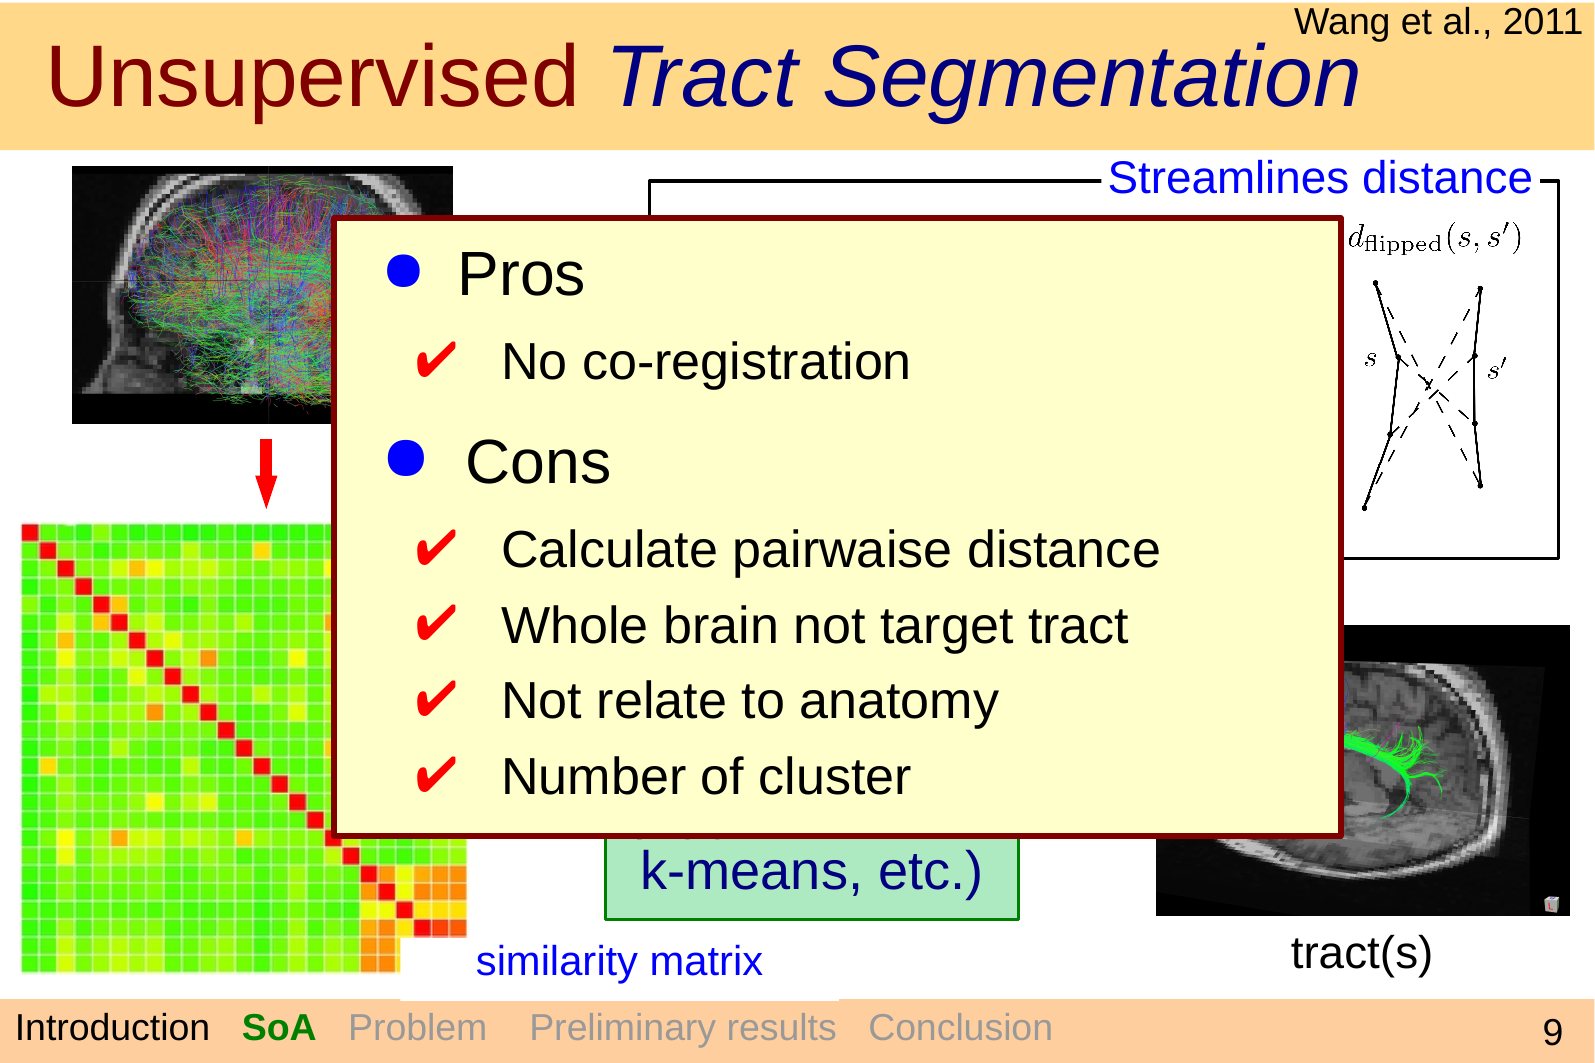

Wang et al., 2011
# Unsupervised Tract Segmentation
Streamlines distance
 Pros
 No co-registration
 Cons
 Calculate pairwaise distance
 Whole brain not target tract
 Not relate to anatomy
 Number of cluster
Clustering algorithm
(agglomerative, k-means, etc.)
tract(s)
similarity matrix
Introduction SoA Problem Preliminary results Conclusion